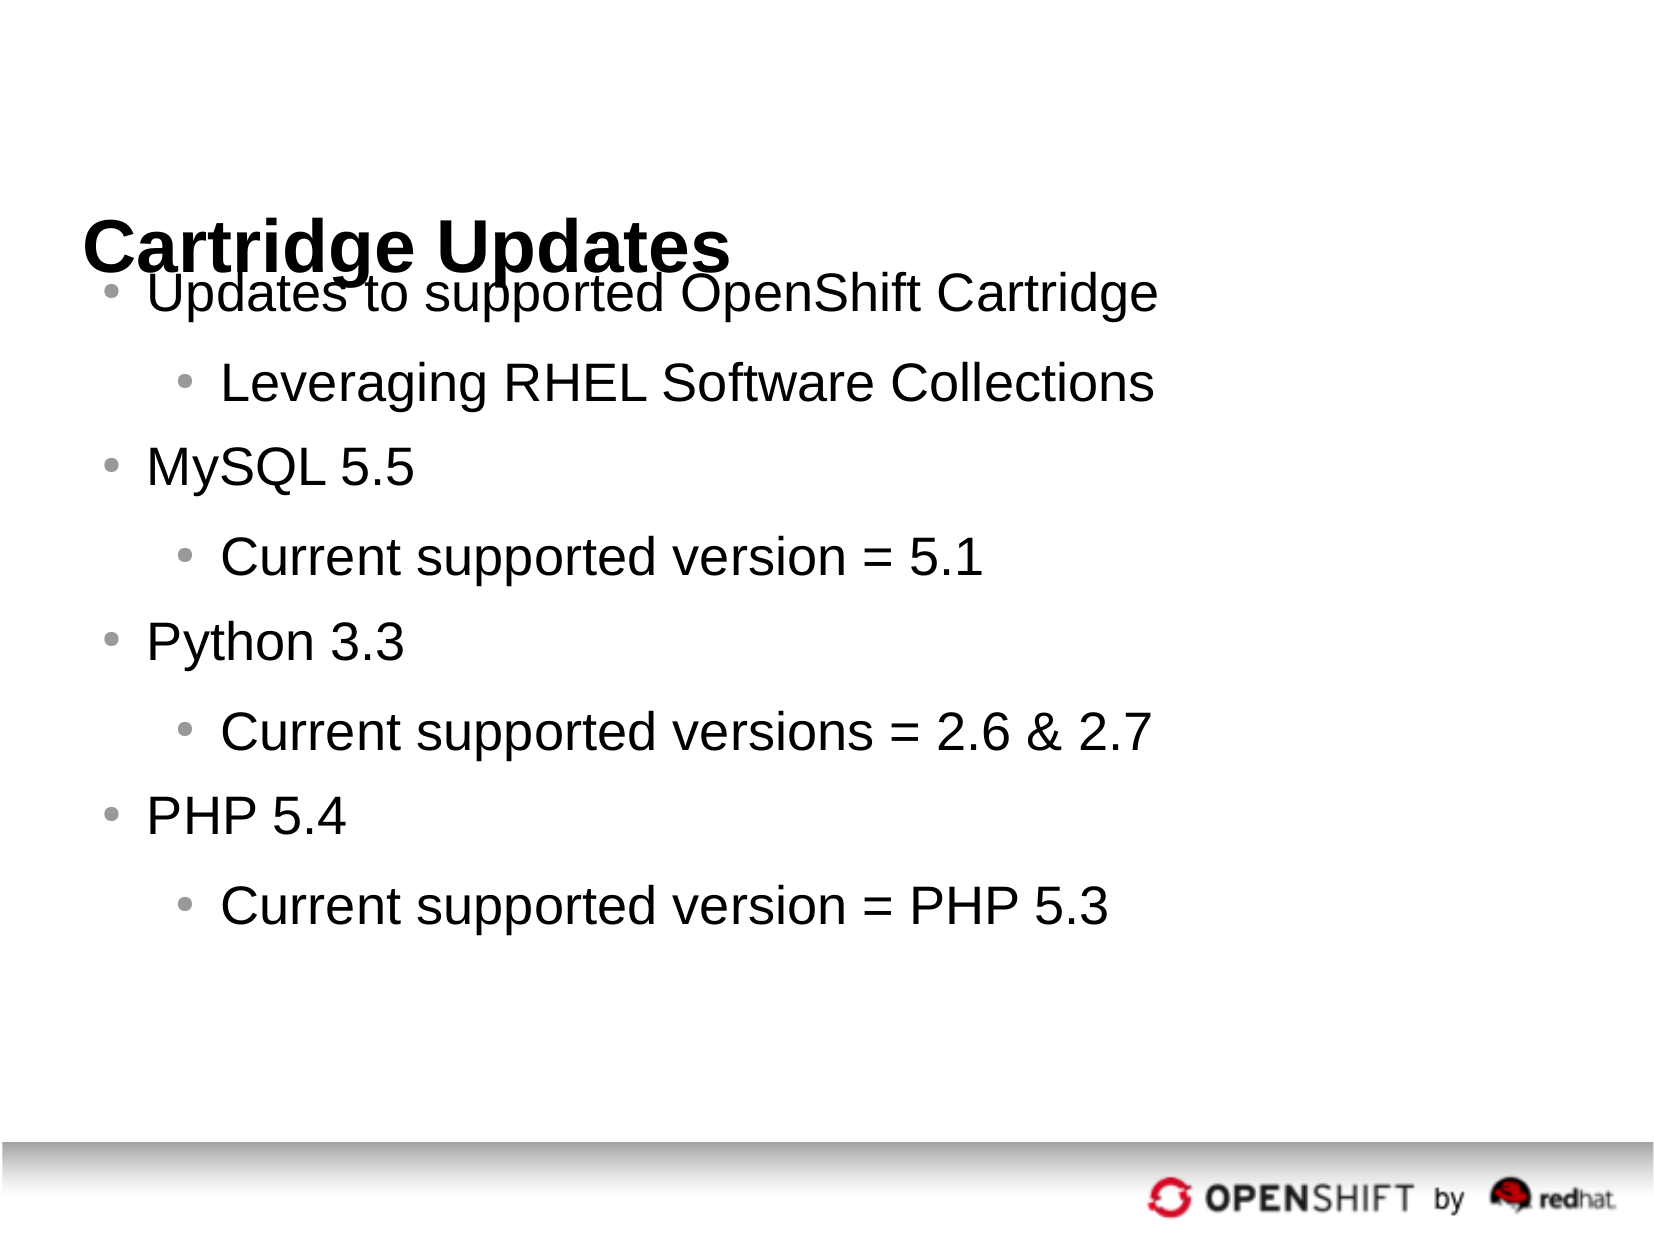

# Cartridge Updates
Updates to supported OpenShift Cartridge
Leveraging RHEL Software Collections
MySQL 5.5
Current supported version = 5.1
Python 3.3
Current supported versions = 2.6 & 2.7
PHP 5.4
Current supported version = PHP 5.3